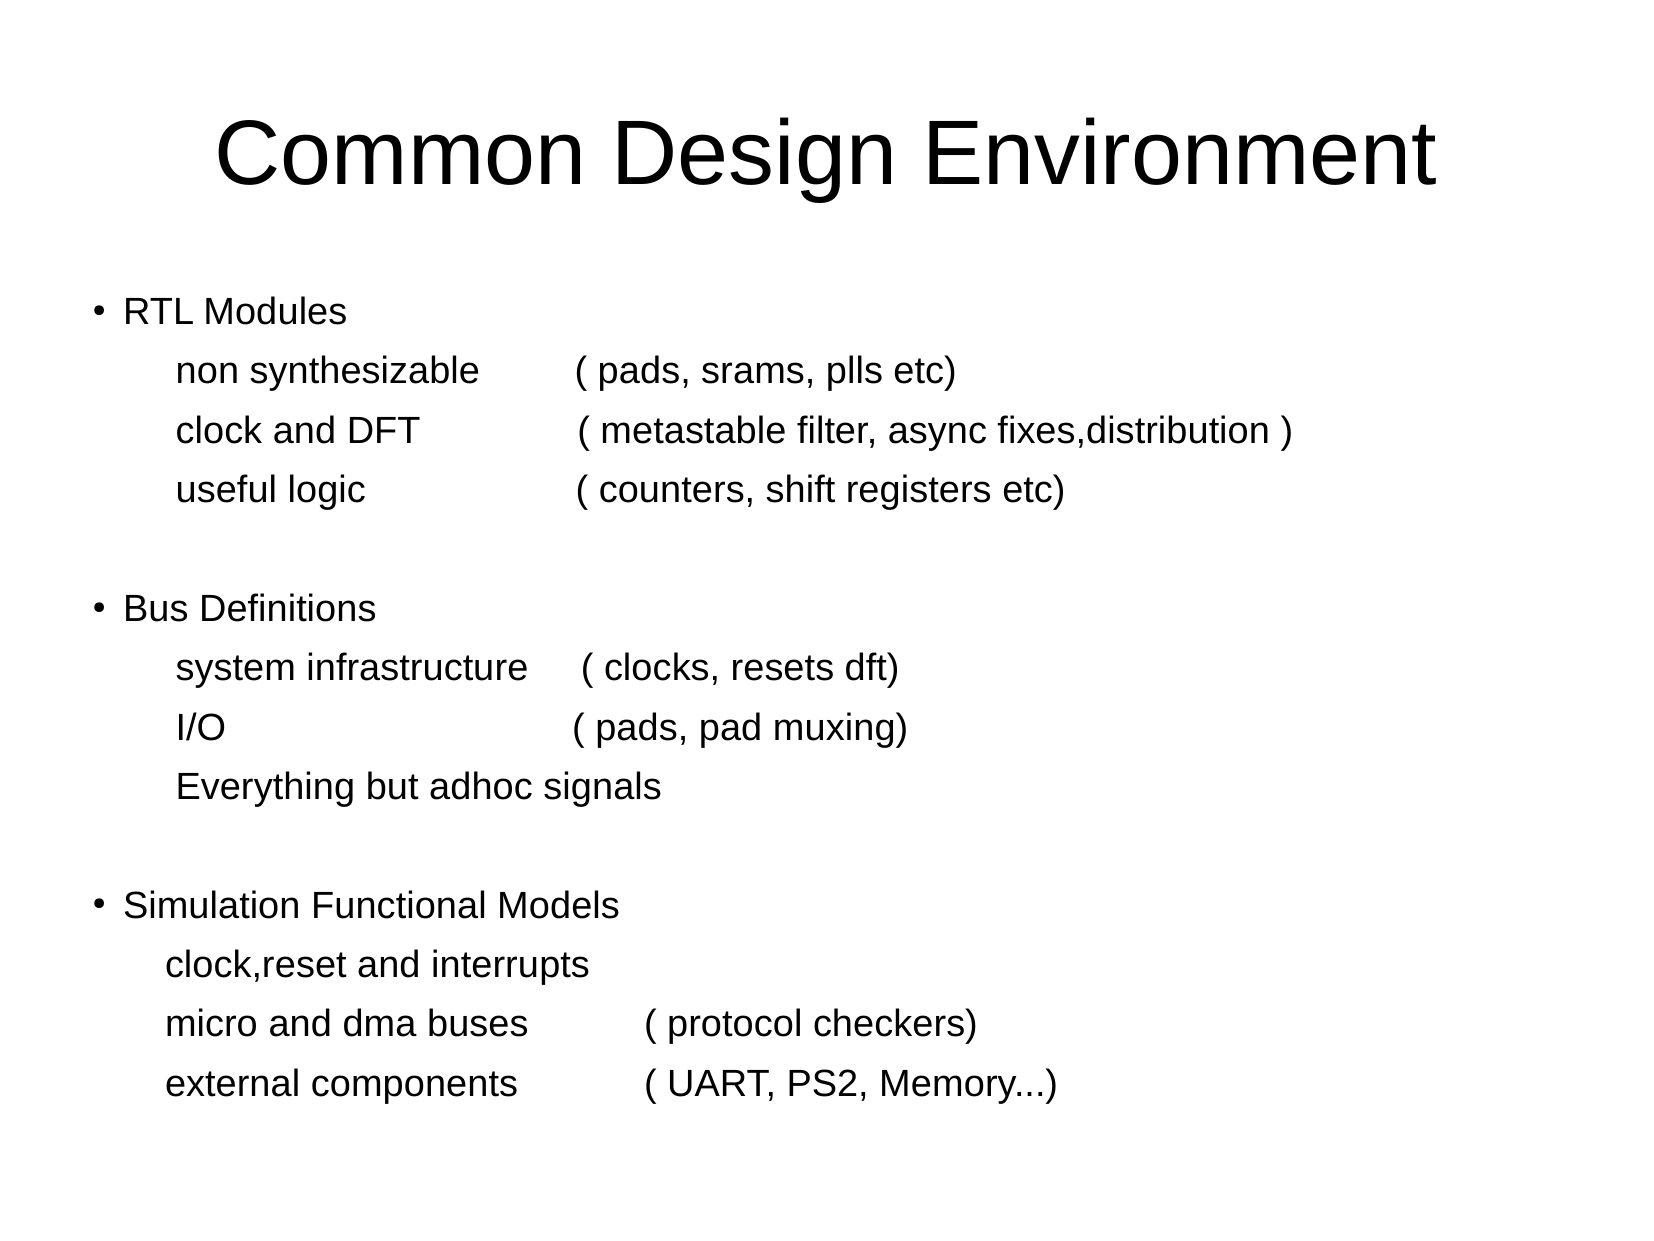

# Common Design Environment
RTL Modules
 non synthesizable ( pads, srams, plls etc)
 clock and DFT ( metastable filter, async fixes,distribution )
 useful logic ( counters, shift registers etc)
Bus Definitions
 system infrastructure ( clocks, resets dft)
 I/O ( pads, pad muxing)
 Everything but adhoc signals
Simulation Functional Models
 clock,reset and interrupts
 micro and dma buses ( protocol checkers)
 external components ( UART, PS2, Memory...)